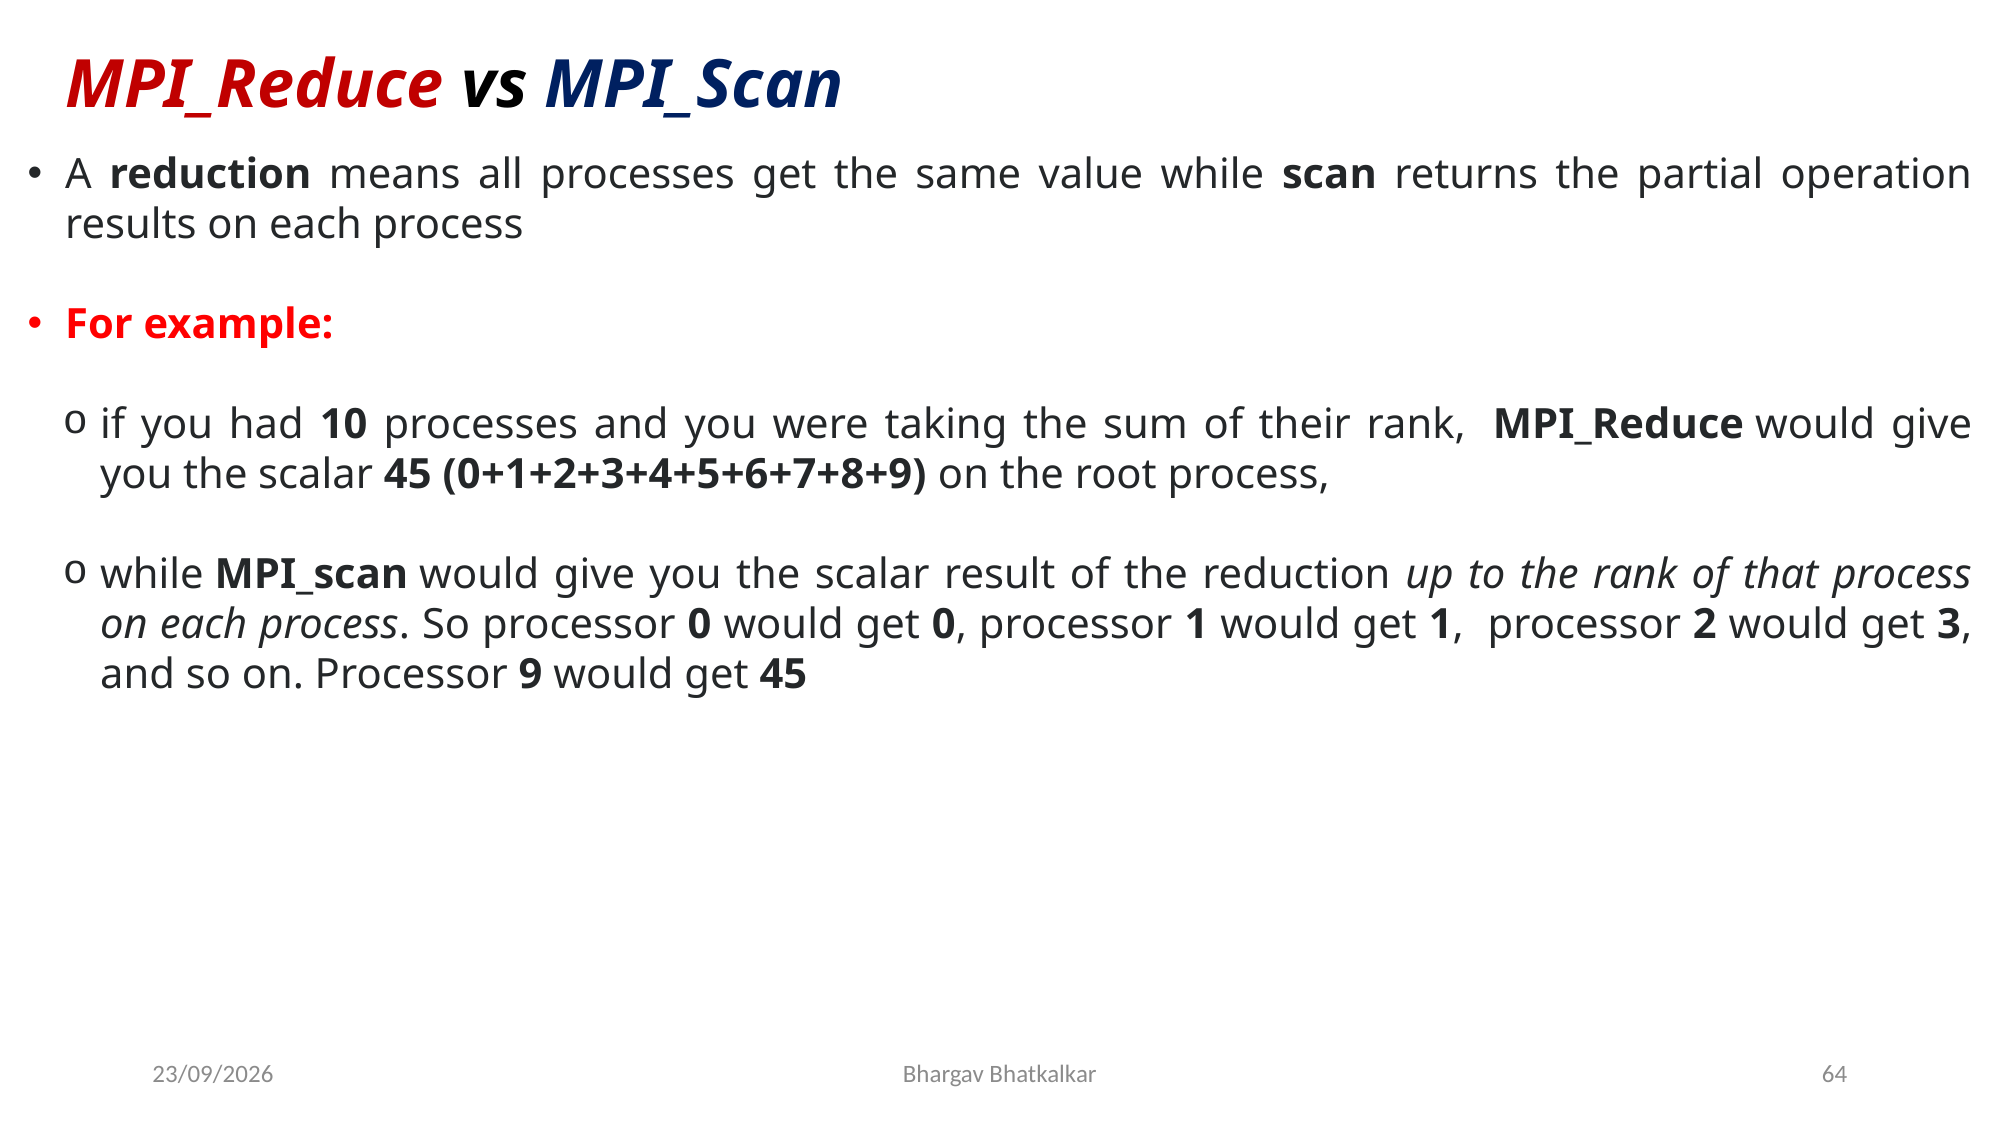

# MPI_Reduce vs MPI_Scan
A reduction means all processes get the same value while scan returns the partial operation results on each process
For example:
if you had 10 processes and you were taking the sum of their rank,  MPI_Reduce would give you the scalar 45 (0+1+2+3+4+5+6+7+8+9) on the root process,
while MPI_scan would give you the scalar result of the reduction up to the rank of that process on each process. So processor 0 would get 0, processor 1 would get 1, processor 2 would get 3, and so on. Processor 9 would get 45
Bhargav Bhatkalkar